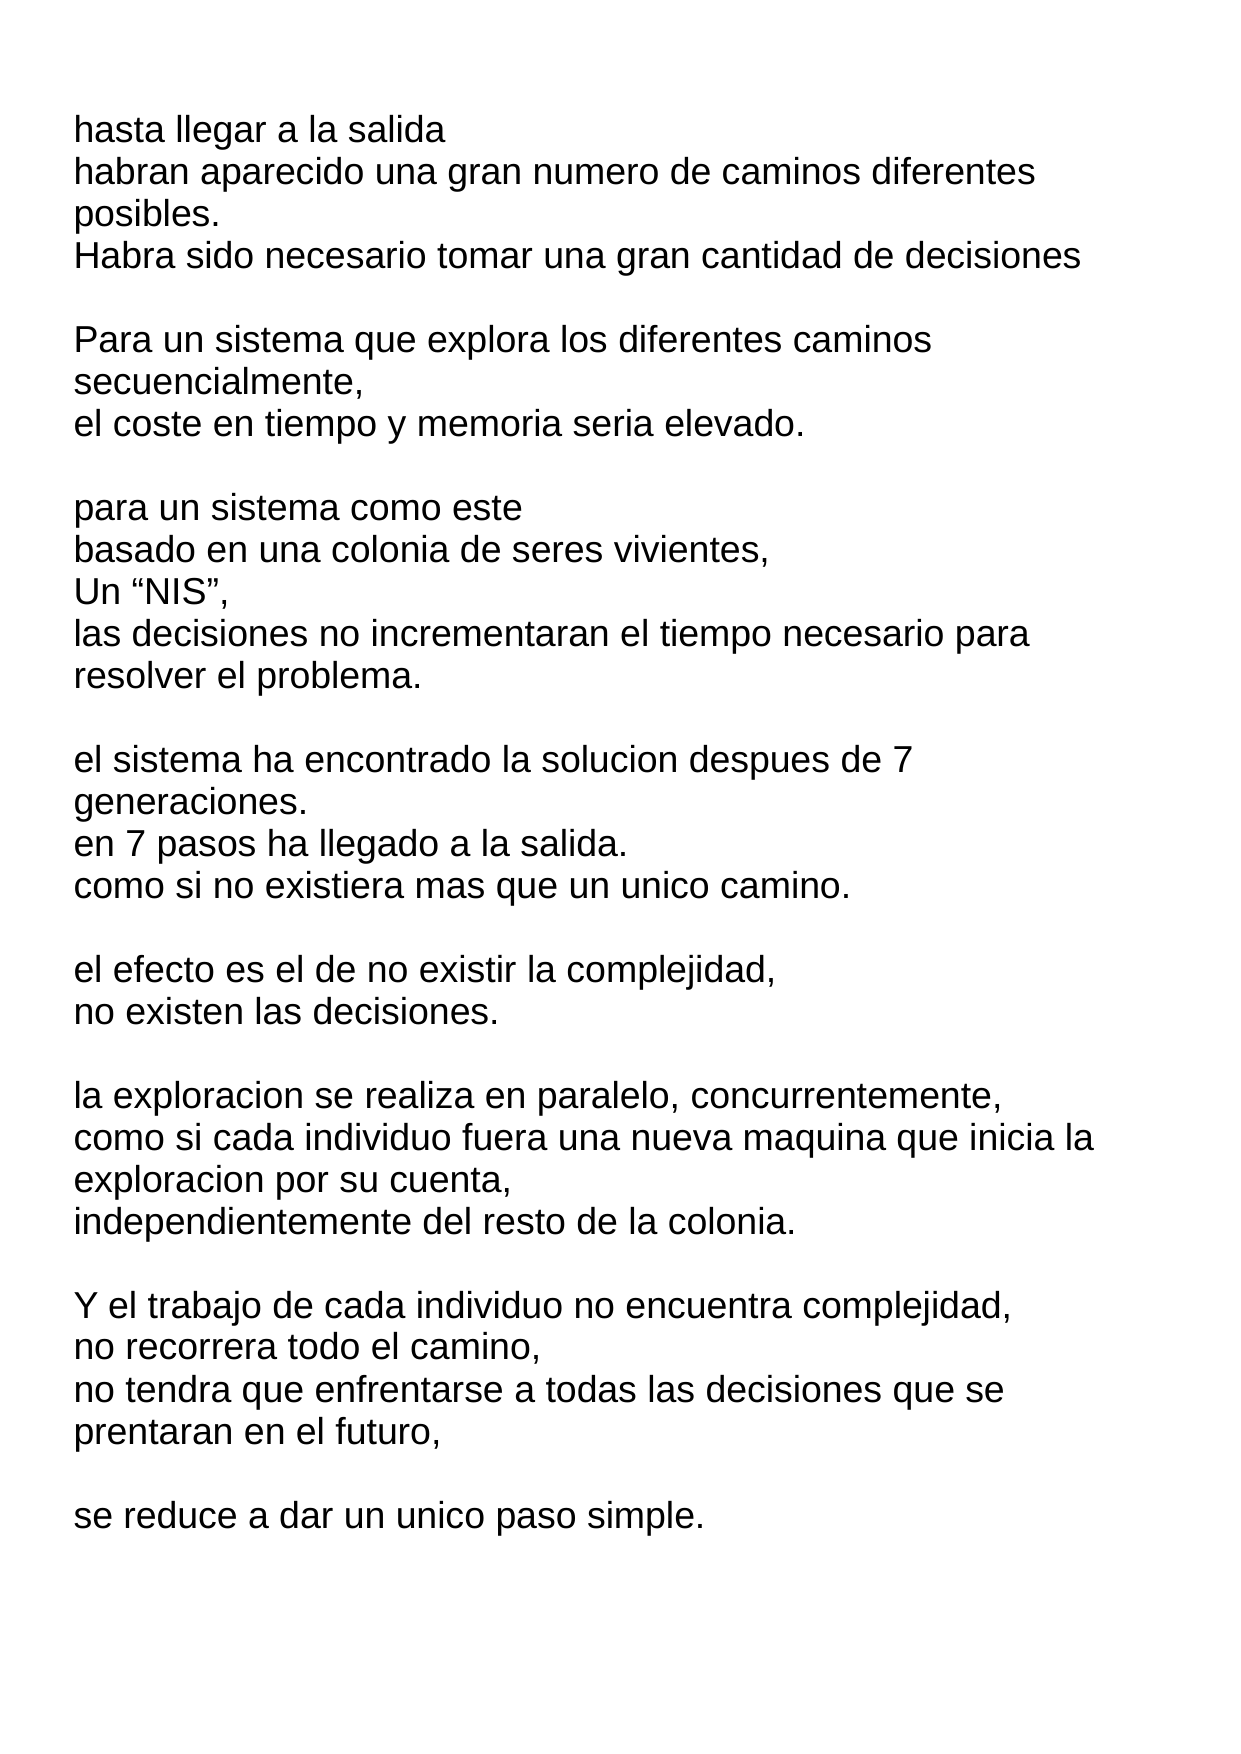

hasta llegar a la salida
habran aparecido una gran numero de caminos diferentes posibles.
Habra sido necesario tomar una gran cantidad de decisiones
Para un sistema que explora los diferentes caminos secuencialmente,
el coste en tiempo y memoria seria elevado.
para un sistema como este
basado en una colonia de seres vivientes,
Un “NIS”,
las decisiones no incrementaran el tiempo necesario para resolver el problema.
el sistema ha encontrado la solucion despues de 7 generaciones.
en 7 pasos ha llegado a la salida.
como si no existiera mas que un unico camino.
el efecto es el de no existir la complejidad,
no existen las decisiones.
la exploracion se realiza en paralelo, concurrentemente,
como si cada individuo fuera una nueva maquina que inicia la exploracion por su cuenta,
independientemente del resto de la colonia.
Y el trabajo de cada individuo no encuentra complejidad,
no recorrera todo el camino,
no tendra que enfrentarse a todas las decisiones que se prentaran en el futuro,
se reduce a dar un unico paso simple.